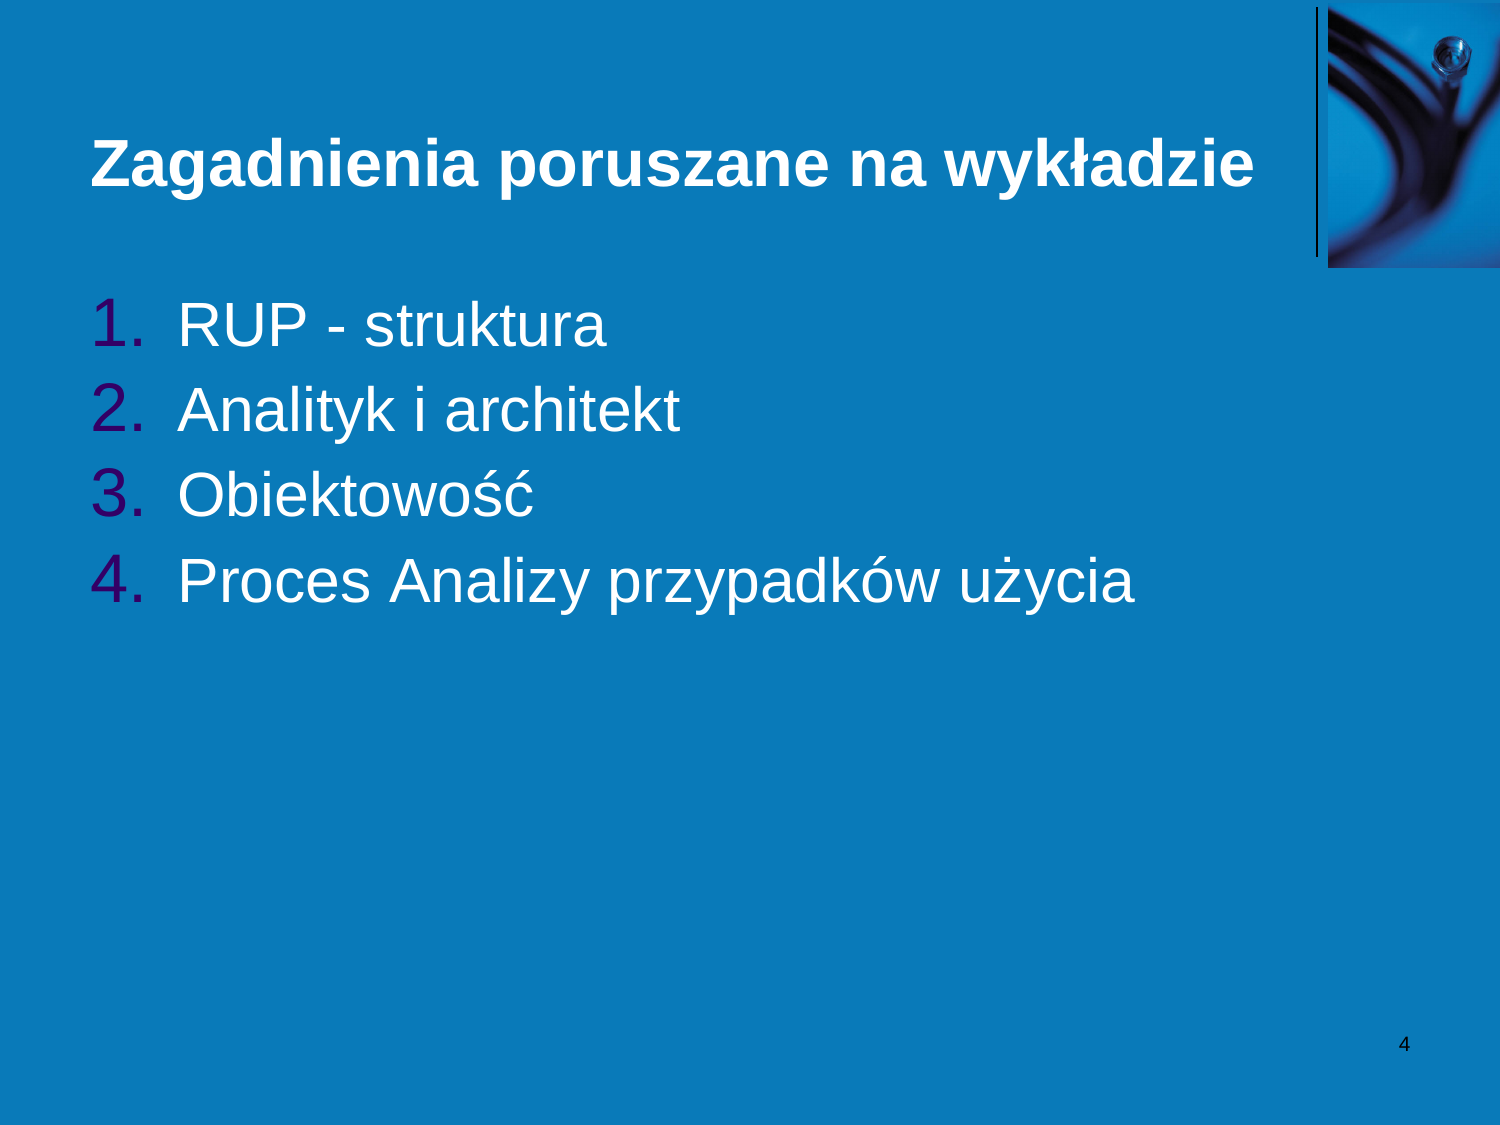

# Zagadnienia poruszane na wykładzie
RUP - struktura
Analityk i architekt
Obiektowość
Proces Analizy przypadków użycia
4